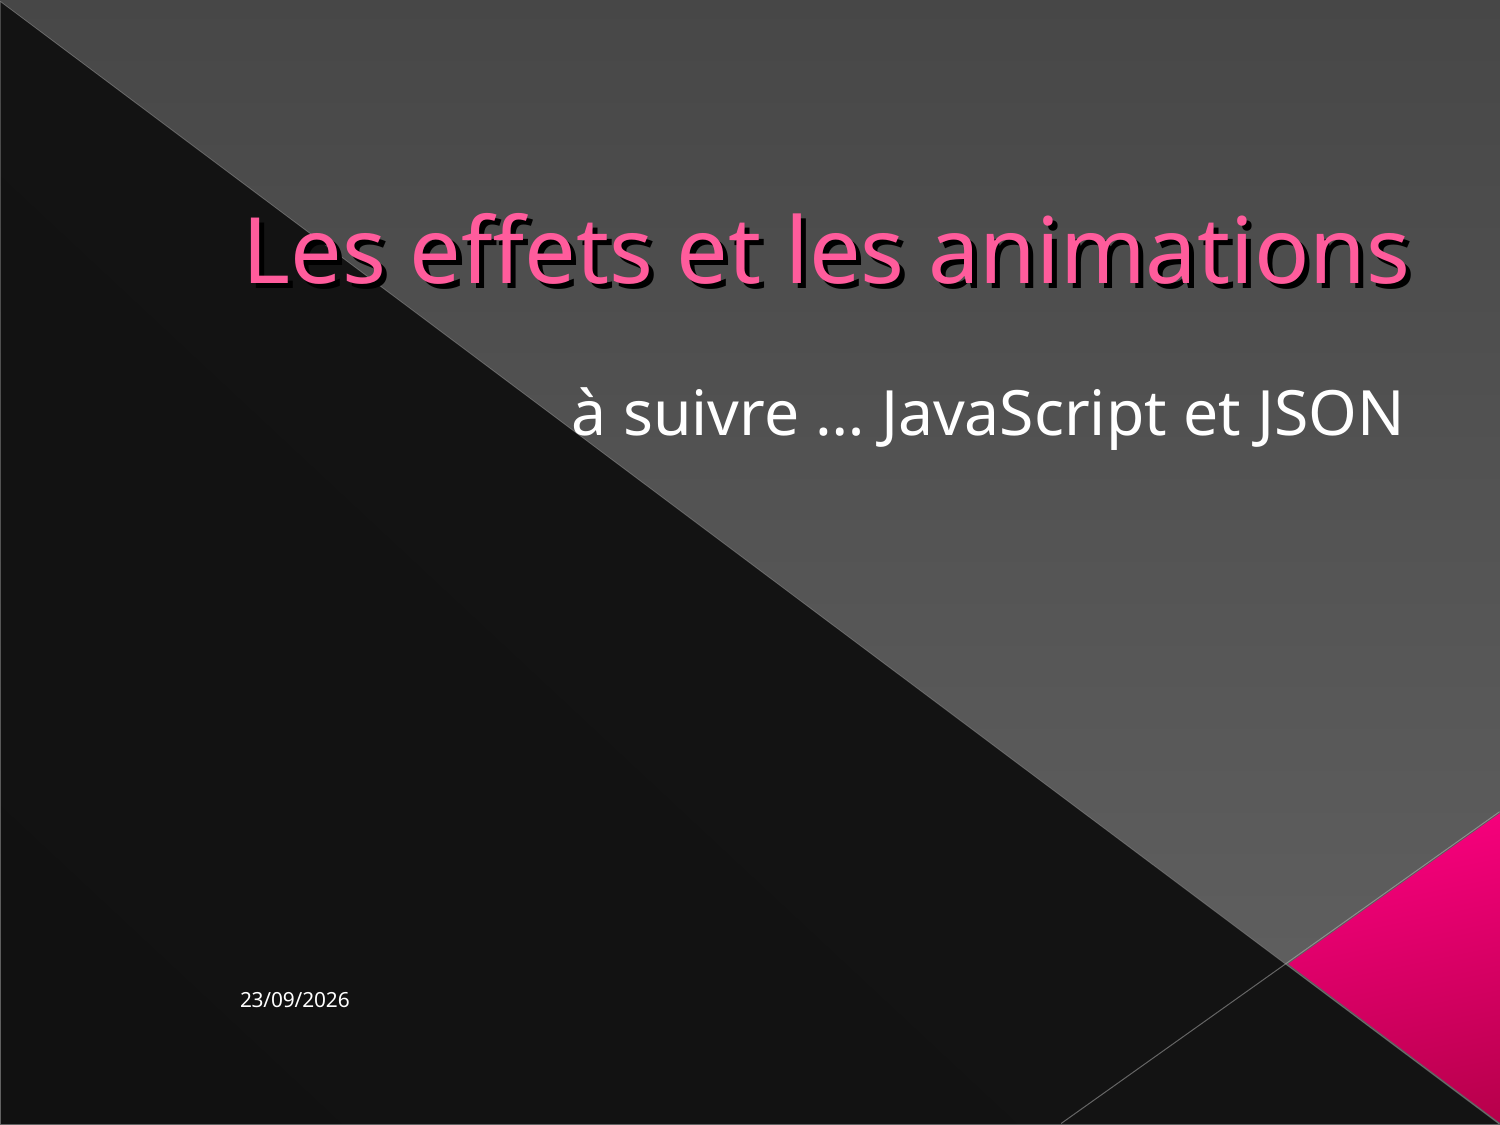

# Les effets et les animations
à suivre … JavaScript et JSON